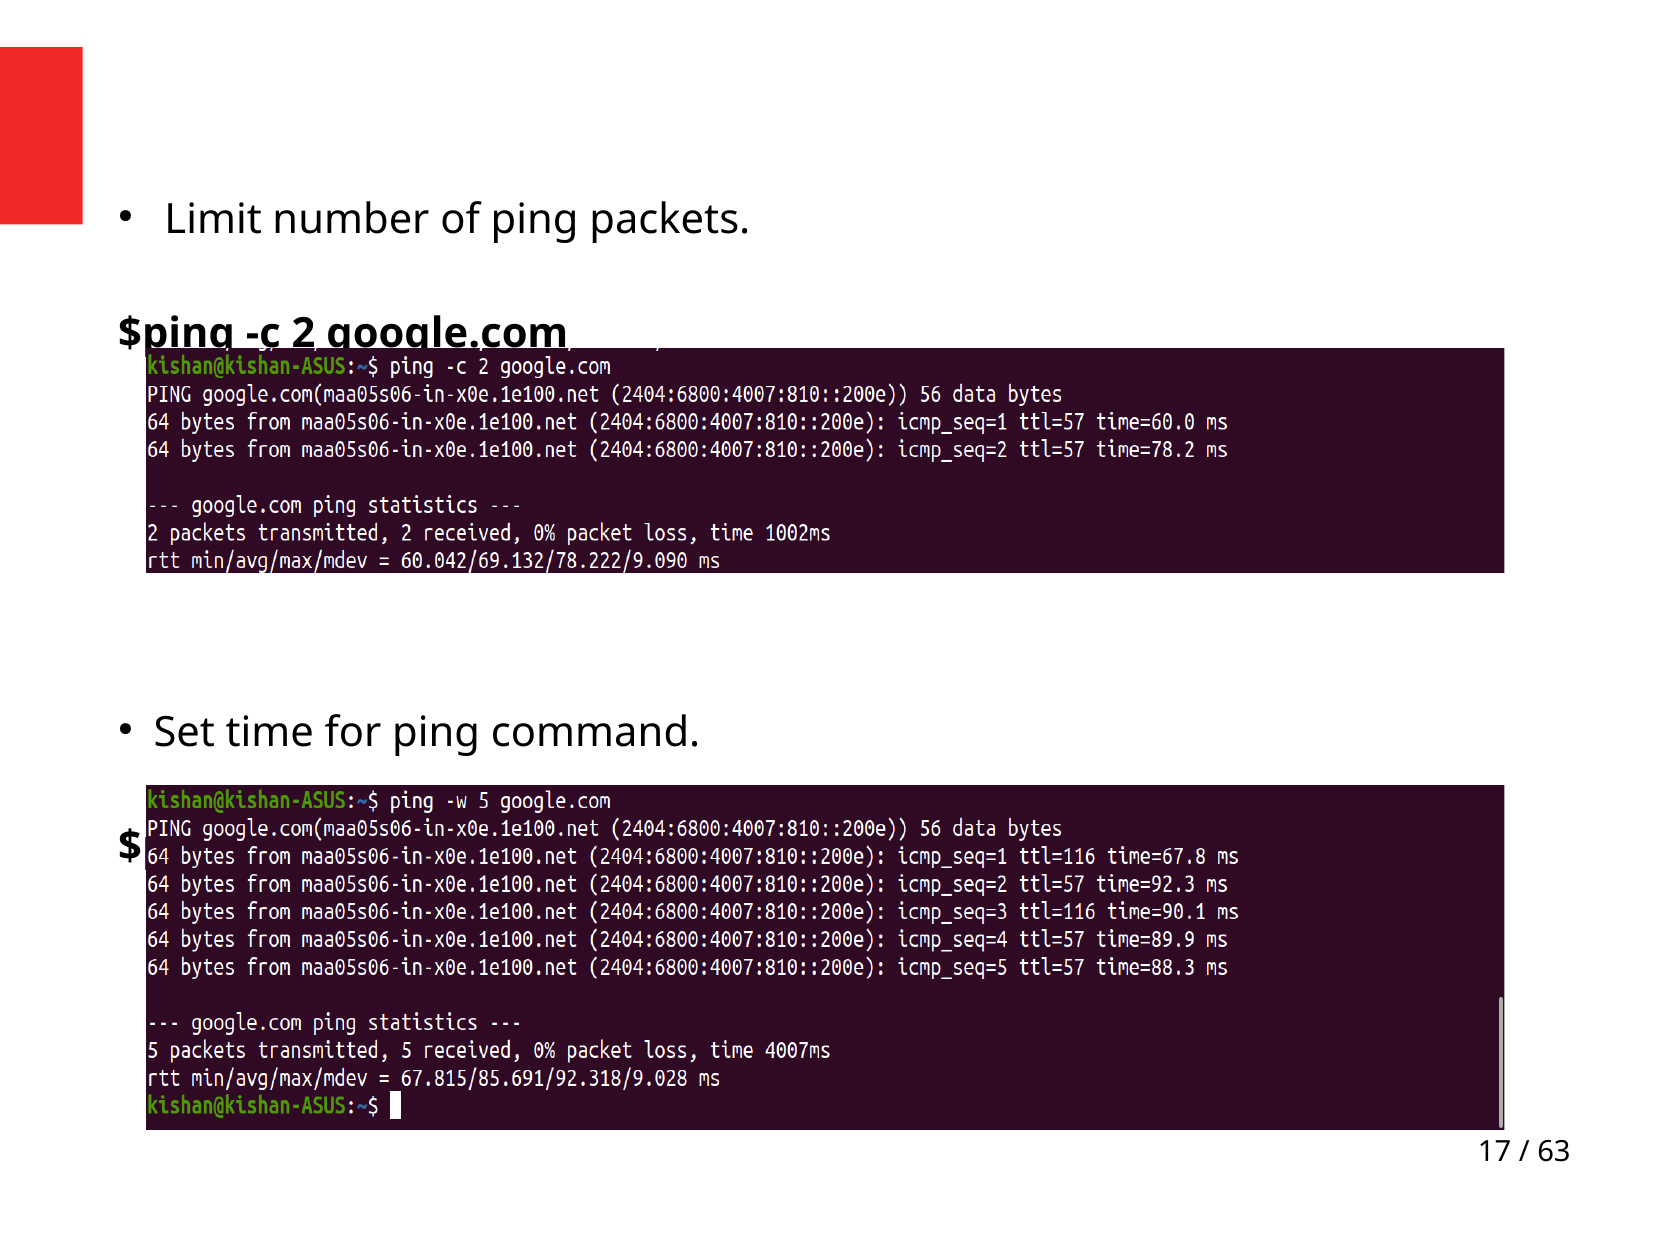

# Limit number of ping packets.
$ping -c 2 google.com
Set time for ping command.
$ping -w 5 google.com
17